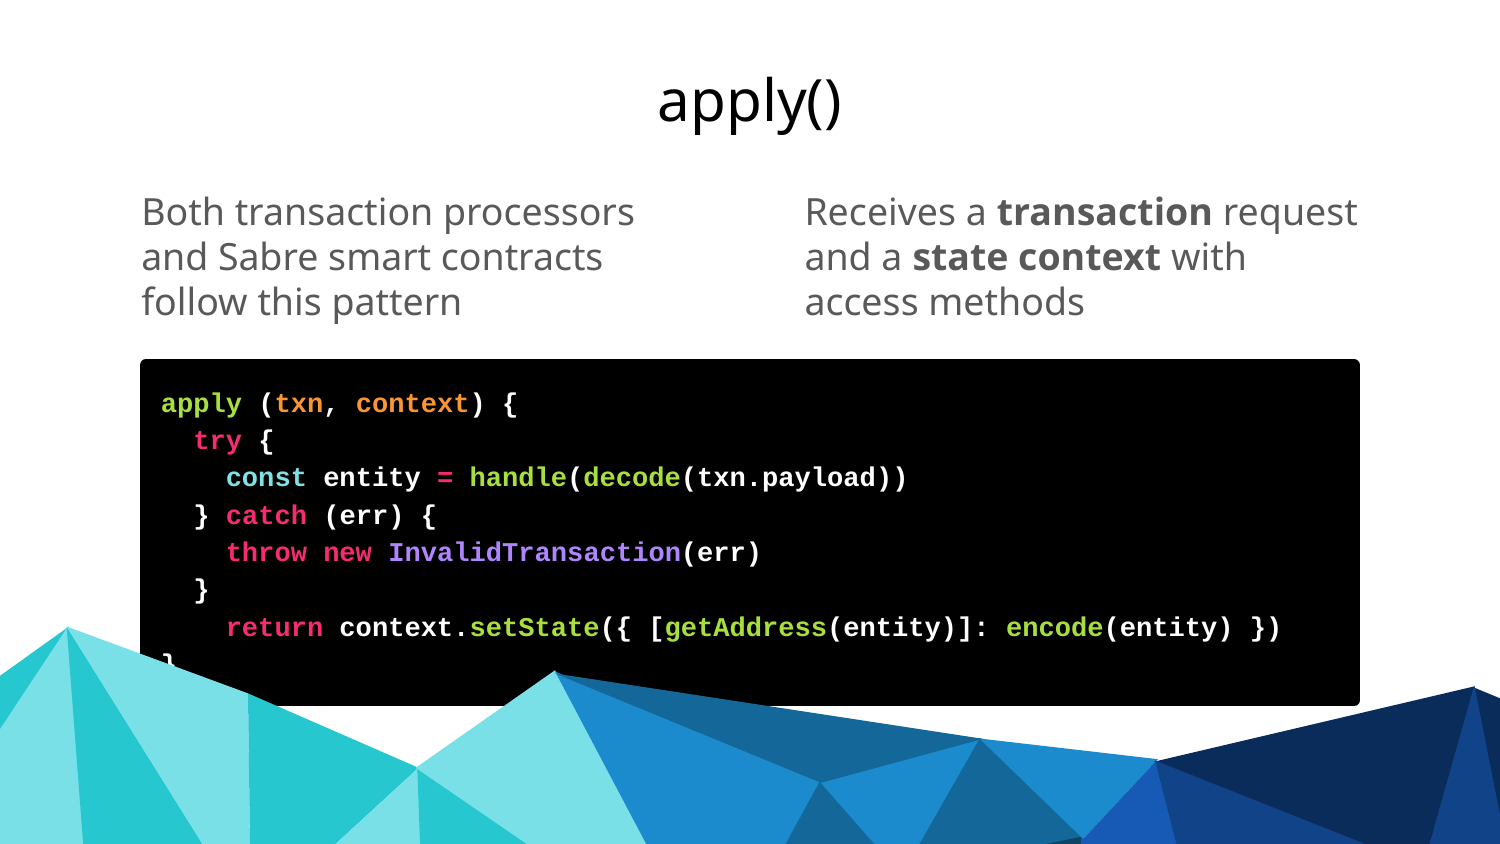

apply()
# Both transaction processors and Sabre smart contracts follow this pattern
Receives a transaction request and a state context with access methods
apply (txn, context) {
 try {
 const entity = handle(decode(txn.payload))
 } catch (err) {
 throw new InvalidTransaction(err)
 }
 return context.setState({ [getAddress(entity)]: encode(entity) })
}